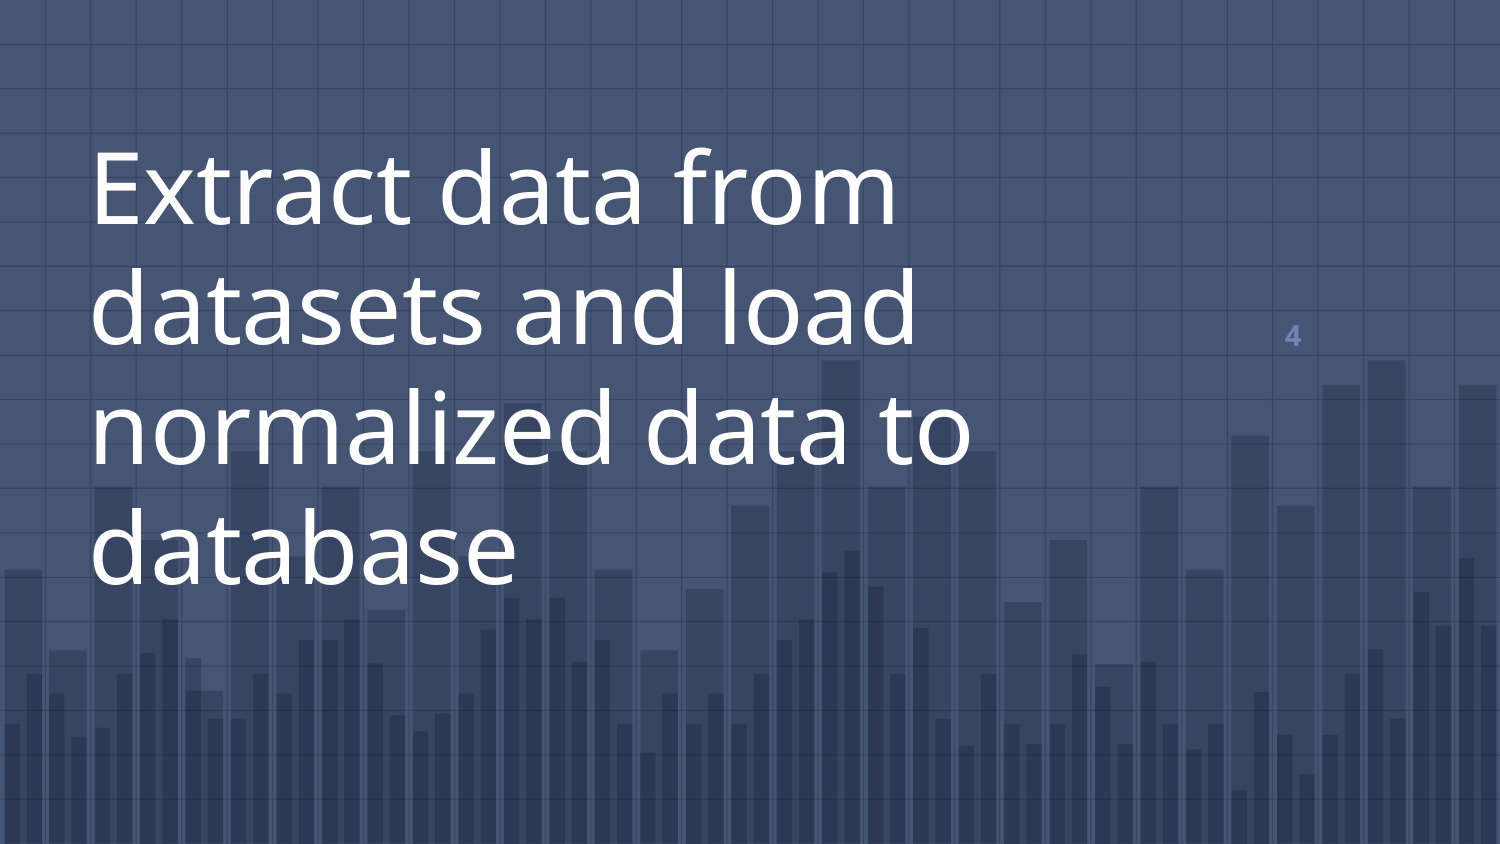

# Extract data from datasets and load normalized data to database
4